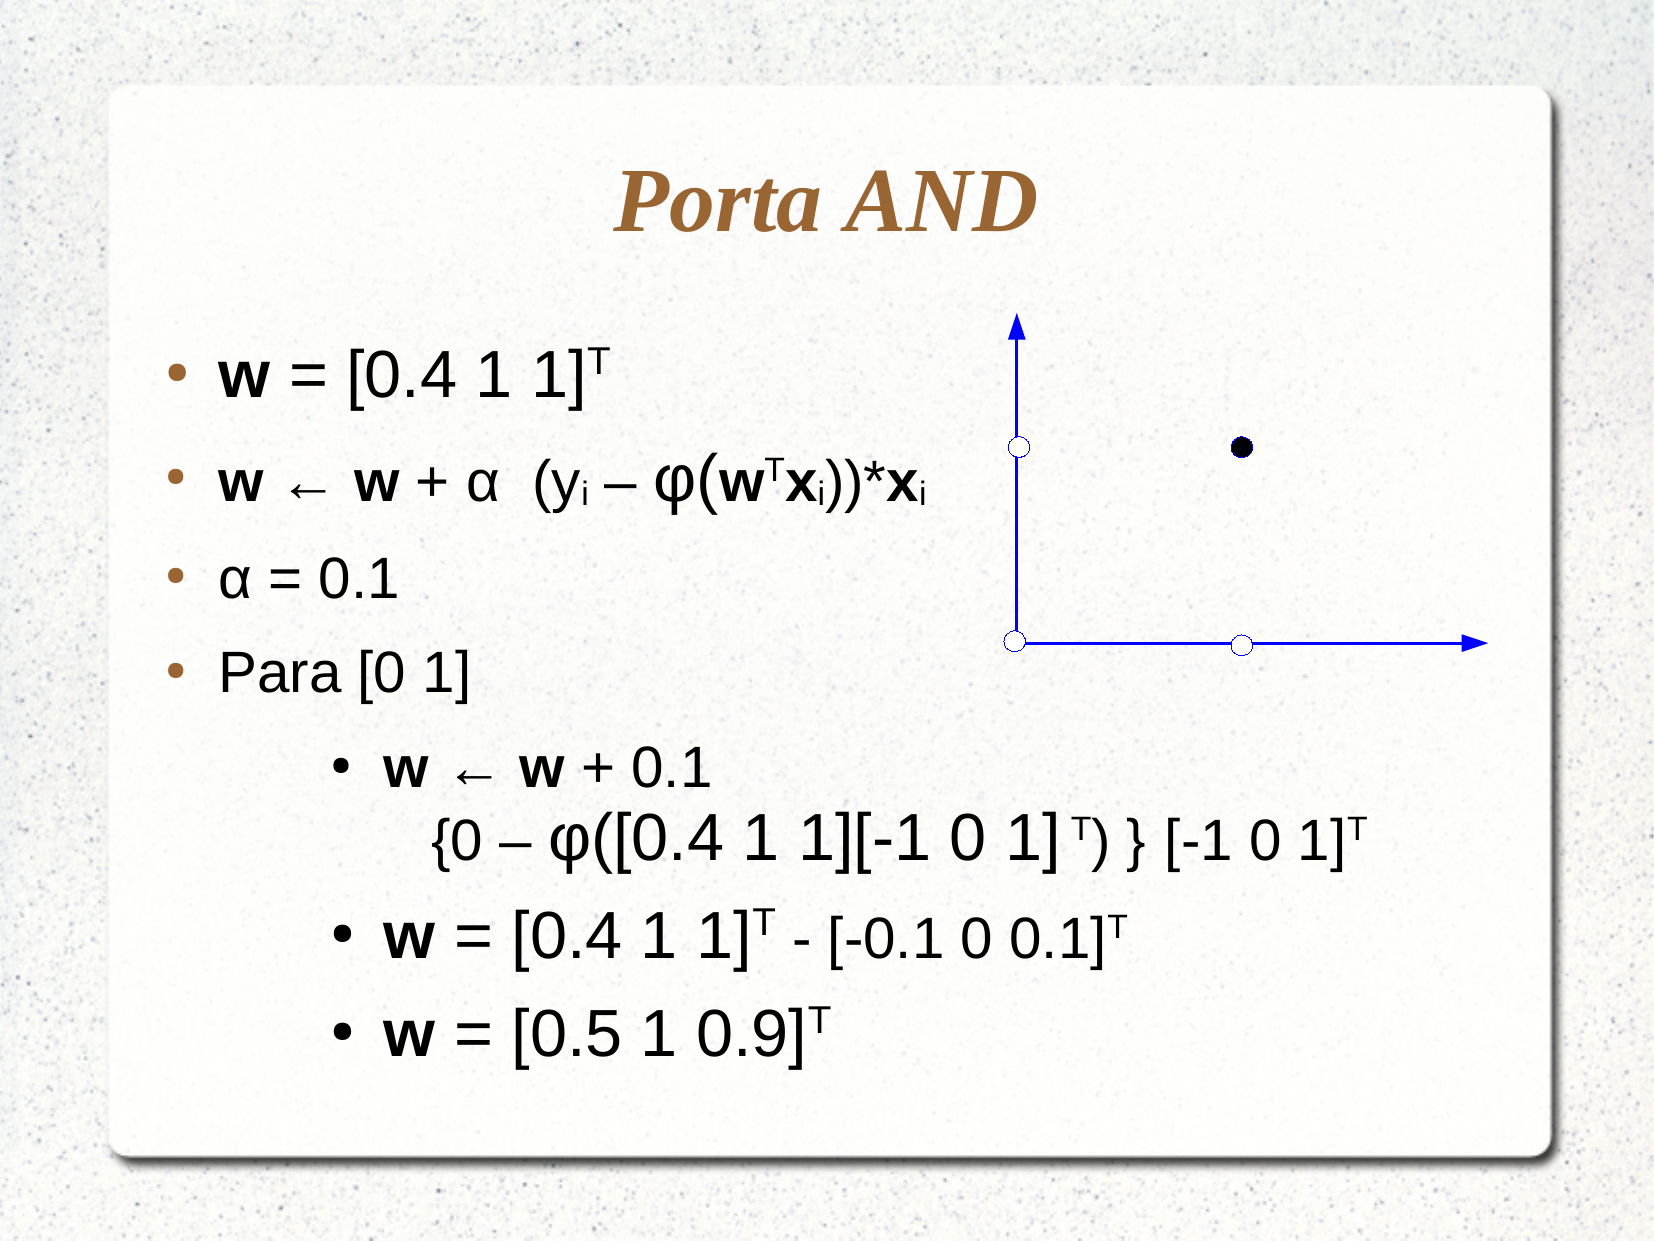

# Porta AND
w = [0.4 1 1]T
w ← w + α (yi – φ(wTxi))*xi
α = 0.1
Para [0 1]
w ← w + 0.1
{0 – φ([0.4 1 1][-1 0 1] T) } [-1 0 1]T
w = [0.4 1 1]T - [-0.1 0 0.1]T
w = [0.5 1 0.9]T